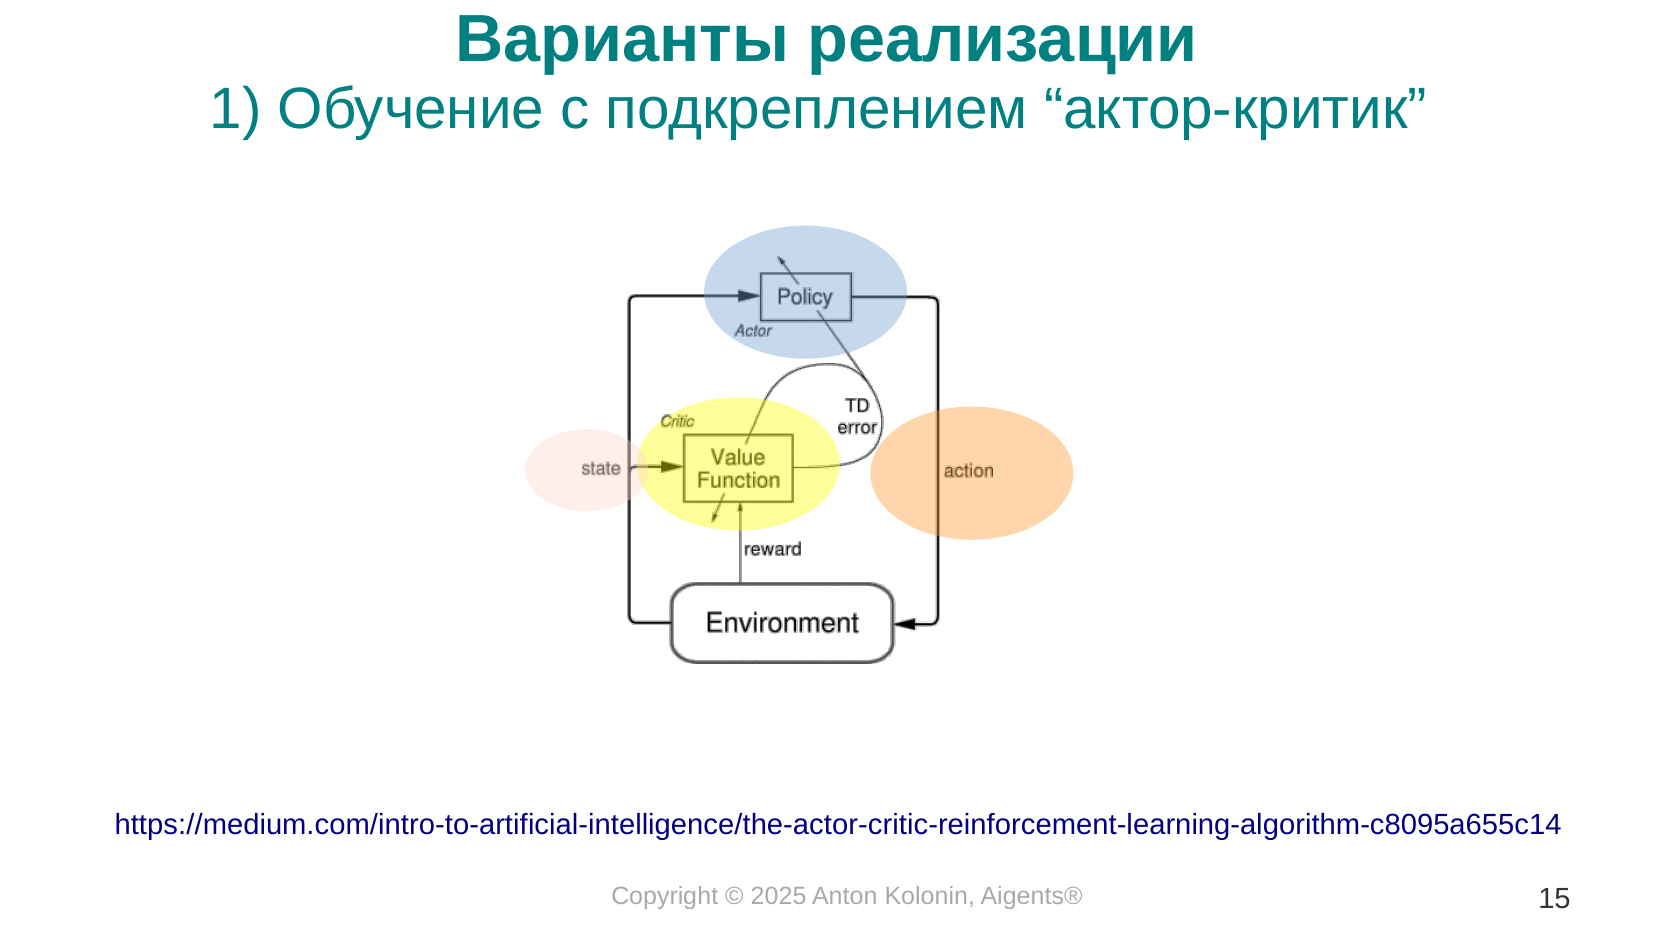

Варианты реализации
1) Обучение с подкреплением “актор-критик”
https://medium.com/intro-to-artificial-intelligence/the-actor-critic-reinforcement-learning-algorithm-c8095a655c14
Copyright © 2025 Anton Kolonin, Aigents®
15